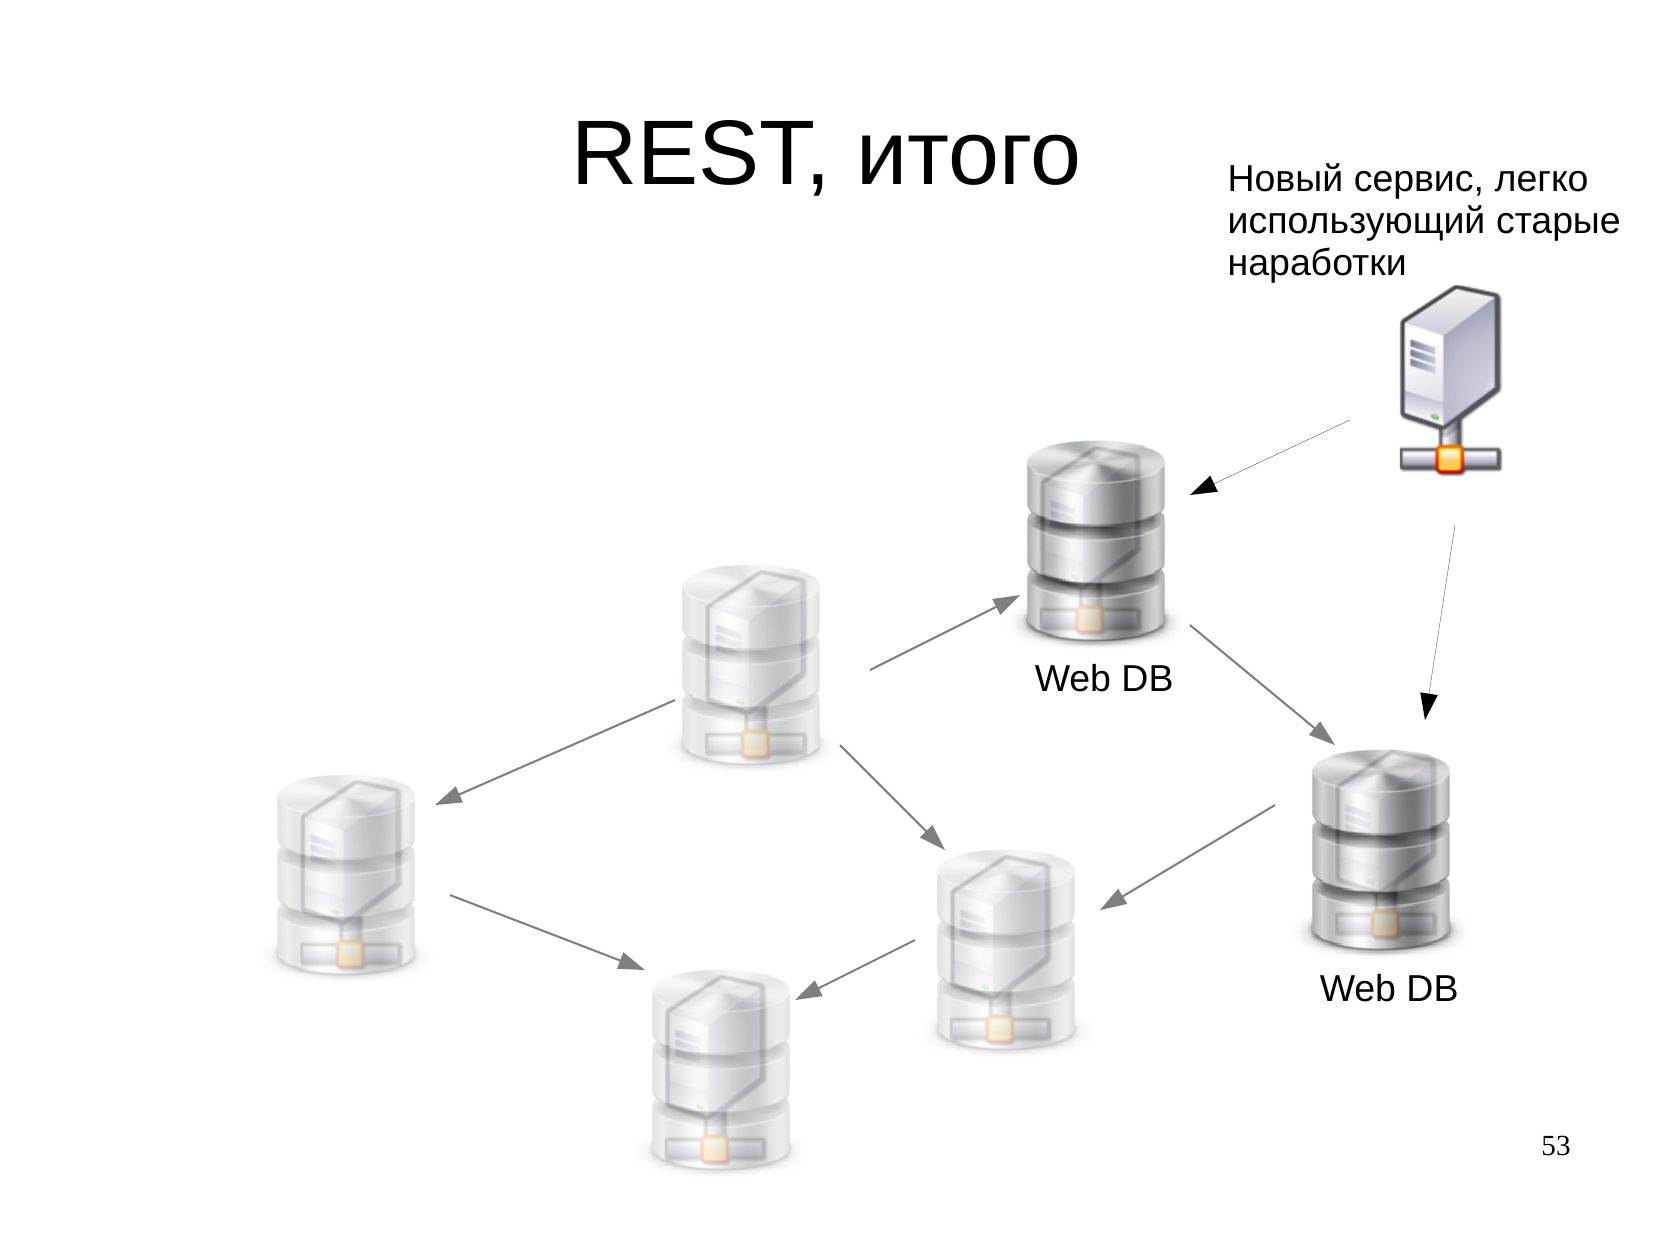

# REST, итого
Новый сервис, легко
использующий старые
наработки
Web DB
Web DB
53